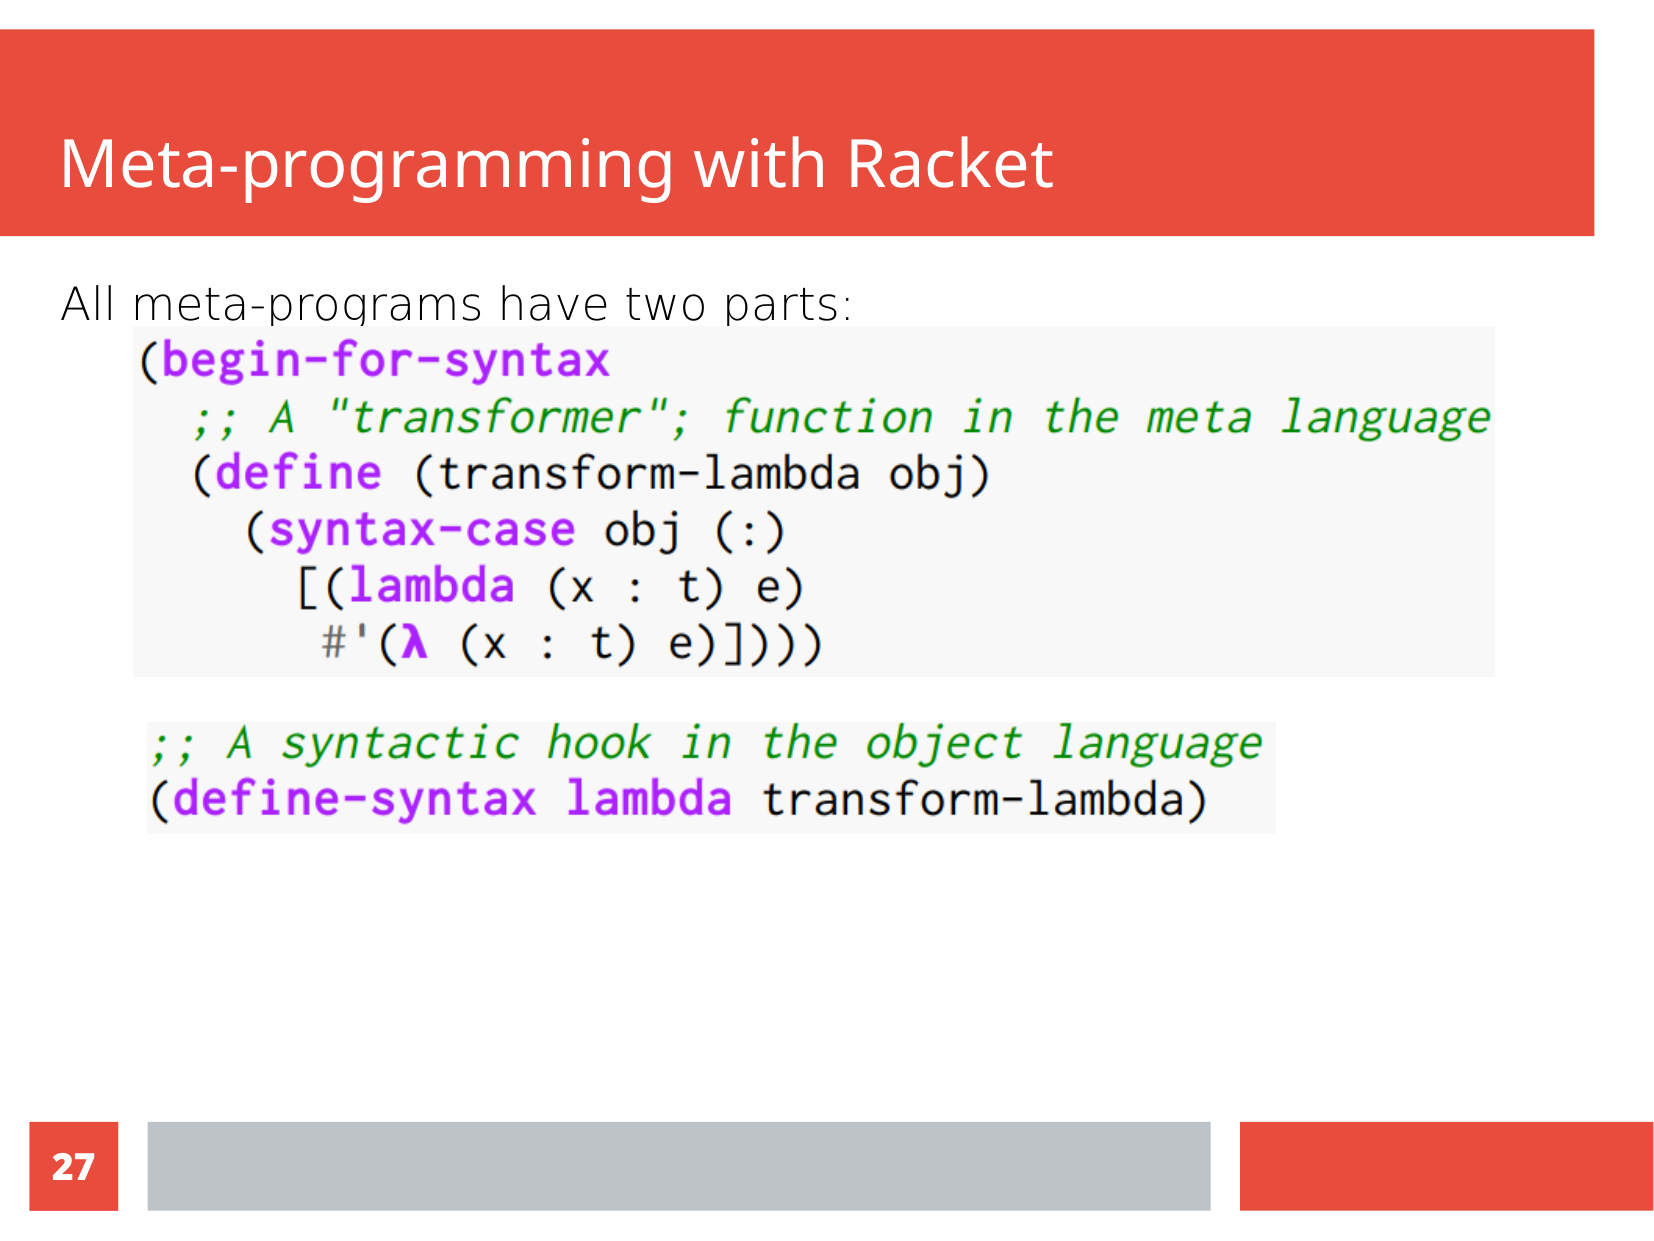

# Meta-programming with Racket
All meta-programs have two parts:
27